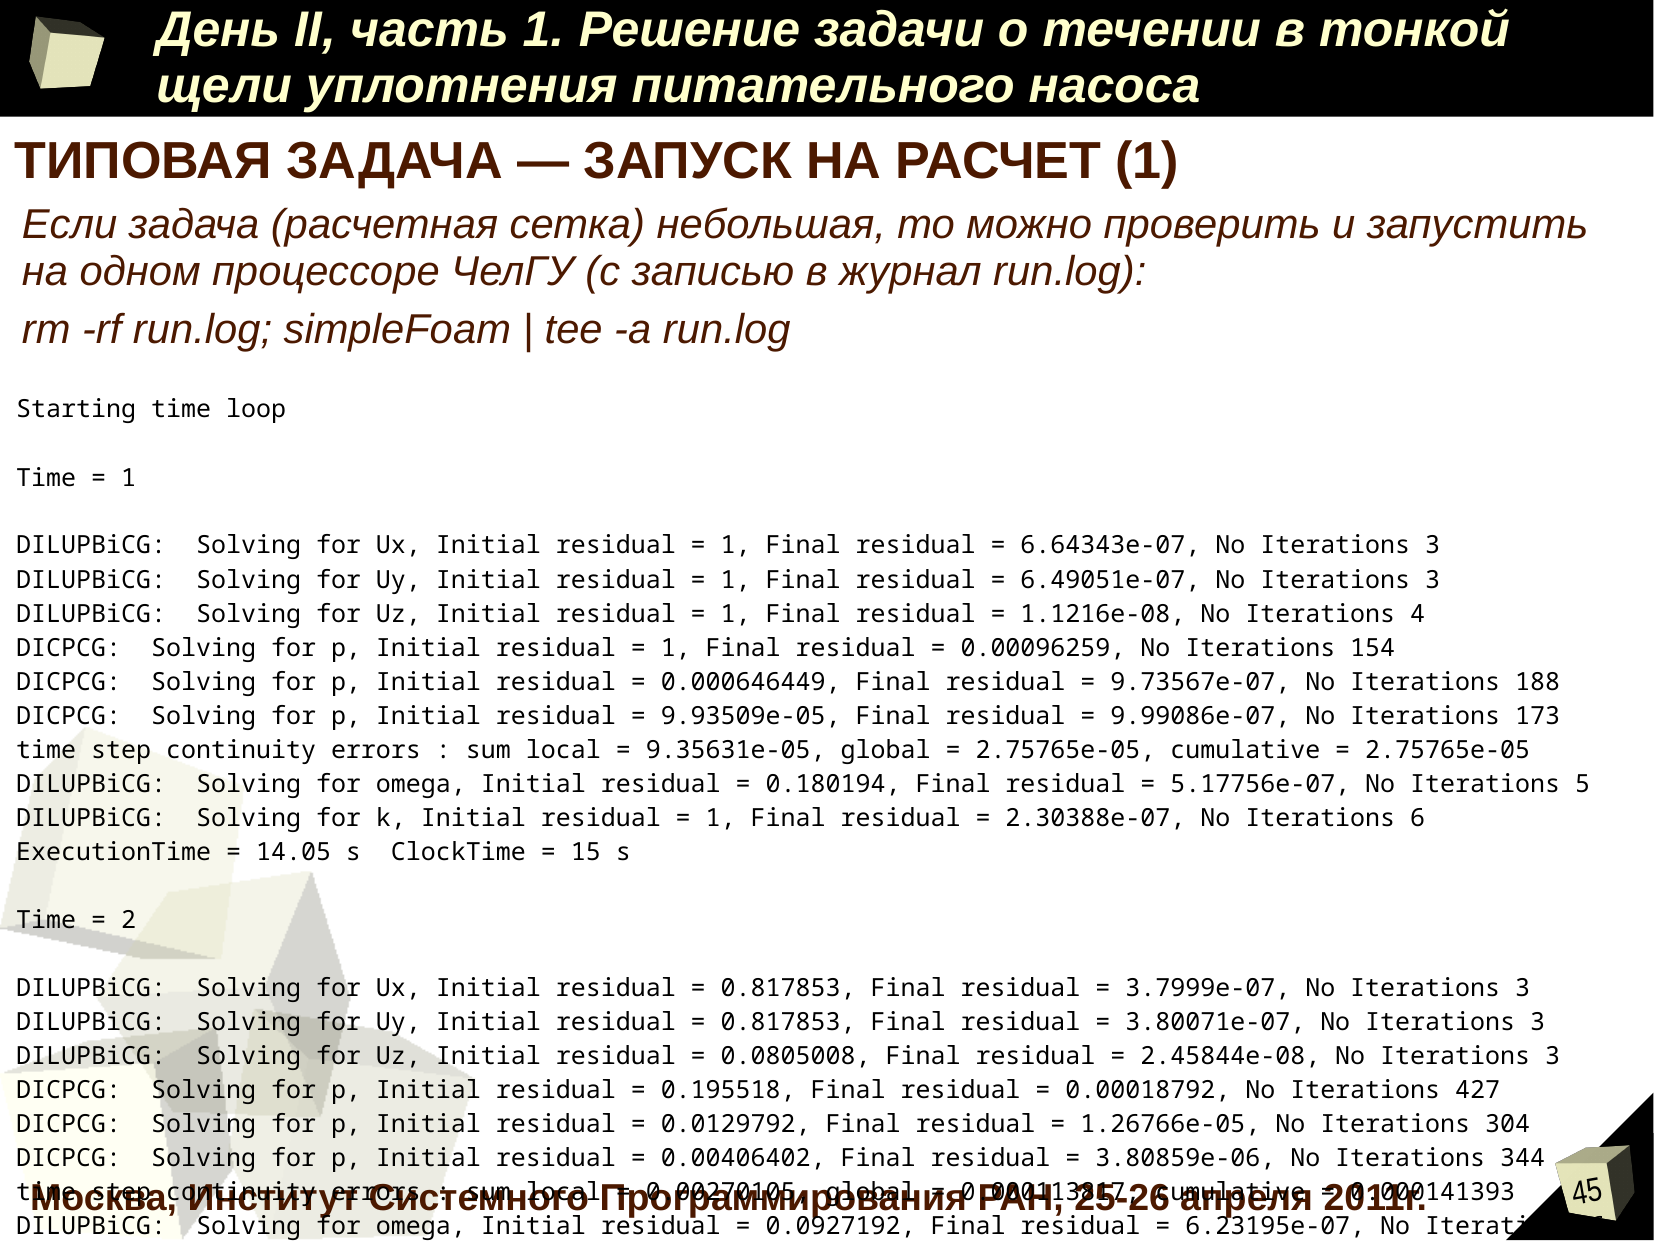

ТИПОВАЯ ЗАДАЧА — ЗАПУСК НА РАСЧЕТ (1)
Если задача (расчетная сетка) небольшая, то можно проверить и запустить на одном процессоре ЧелГУ (с записью в журнал run.log):
rm -rf run.log; simpleFoam | tee -a run.log
Starting time loop
Time = 1
DILUPBiCG: Solving for Ux, Initial residual = 1, Final residual = 6.64343e-07, No Iterations 3
DILUPBiCG: Solving for Uy, Initial residual = 1, Final residual = 6.49051e-07, No Iterations 3
DILUPBiCG: Solving for Uz, Initial residual = 1, Final residual = 1.1216e-08, No Iterations 4
DICPCG: Solving for p, Initial residual = 1, Final residual = 0.00096259, No Iterations 154
DICPCG: Solving for p, Initial residual = 0.000646449, Final residual = 9.73567e-07, No Iterations 188
DICPCG: Solving for p, Initial residual = 9.93509e-05, Final residual = 9.99086e-07, No Iterations 173
time step continuity errors : sum local = 9.35631e-05, global = 2.75765e-05, cumulative = 2.75765e-05
DILUPBiCG: Solving for omega, Initial residual = 0.180194, Final residual = 5.17756e-07, No Iterations 5
DILUPBiCG: Solving for k, Initial residual = 1, Final residual = 2.30388e-07, No Iterations 6
ExecutionTime = 14.05 s ClockTime = 15 s
Time = 2
DILUPBiCG: Solving for Ux, Initial residual = 0.817853, Final residual = 3.7999e-07, No Iterations 3
DILUPBiCG: Solving for Uy, Initial residual = 0.817853, Final residual = 3.80071e-07, No Iterations 3
DILUPBiCG: Solving for Uz, Initial residual = 0.0805008, Final residual = 2.45844e-08, No Iterations 3
DICPCG: Solving for p, Initial residual = 0.195518, Final residual = 0.00018792, No Iterations 427
DICPCG: Solving for p, Initial residual = 0.0129792, Final residual = 1.26766e-05, No Iterations 304
DICPCG: Solving for p, Initial residual = 0.00406402, Final residual = 3.80859e-06, No Iterations 344
time step continuity errors : sum local = 0.00270105, global = 0.000113817, cumulative = 0.000141393
DILUPBiCG: Solving for omega, Initial residual = 0.0927192, Final residual = 6.23195e-07, No Iterations 6
DILUPBiCG: Solving for k, Initial residual = 0.5285, Final residual = 7.21957e-07, No Iterations 6
ExecutionTime = 34.16 s ClockTime = 35 s